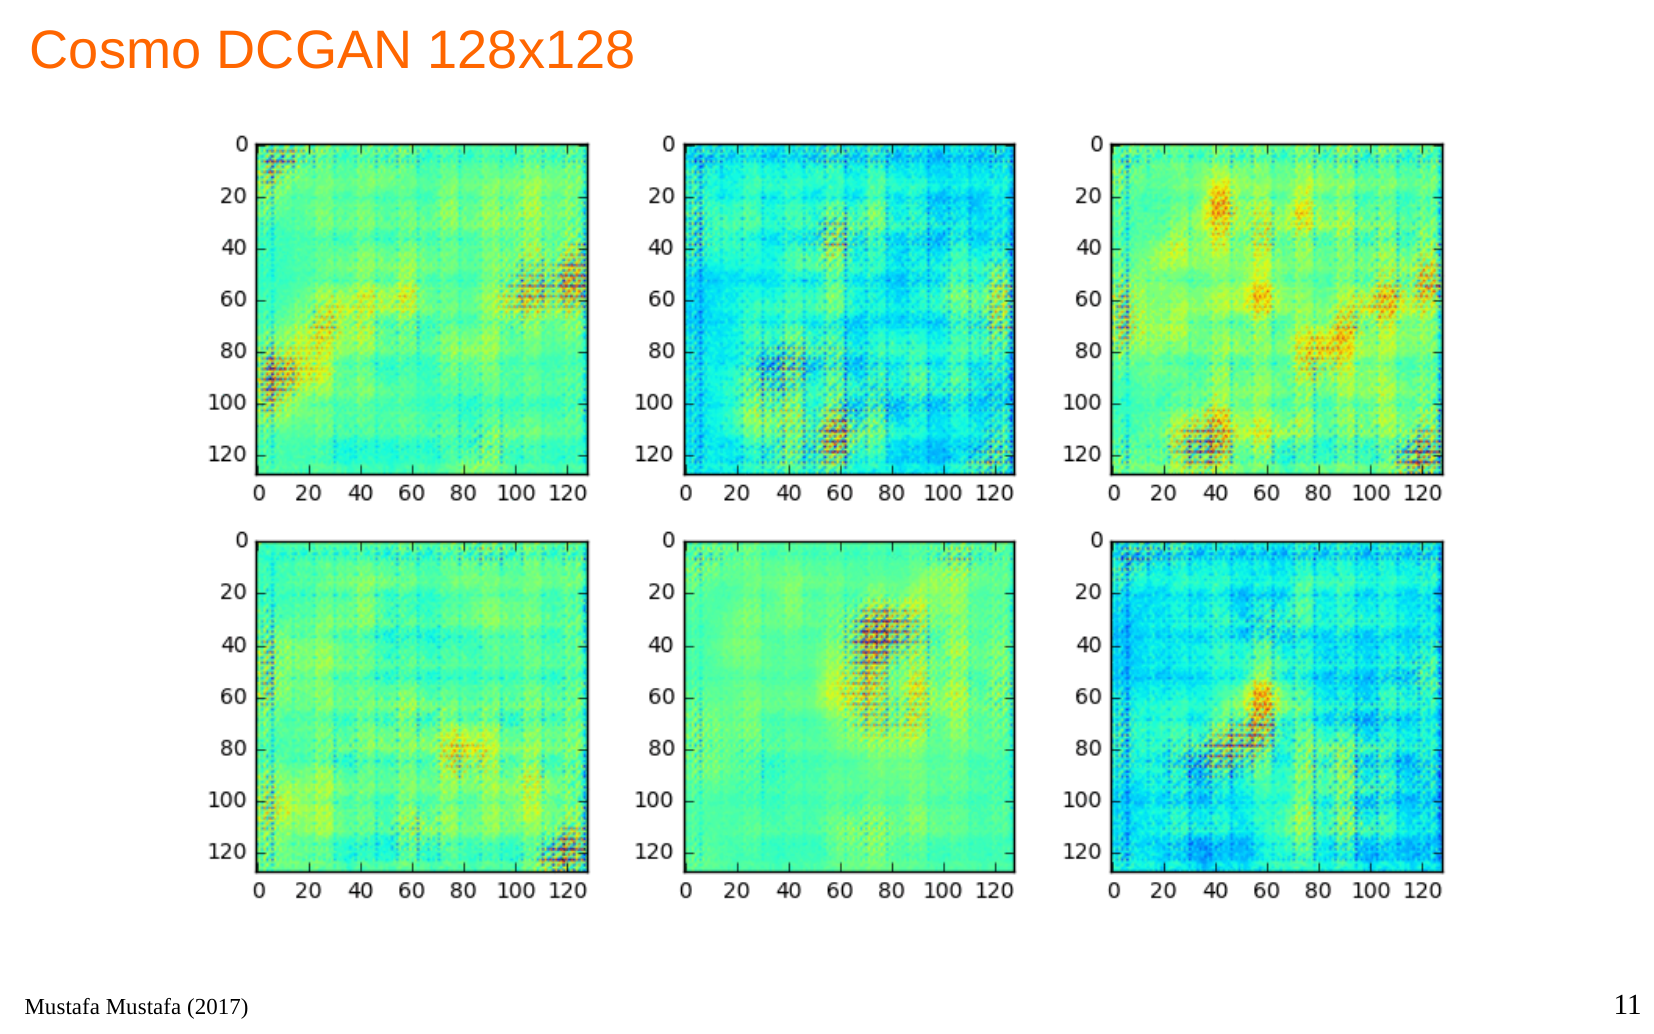

# Cosmo DCGAN 128x128
11
Mustafa Mustafa (2017)